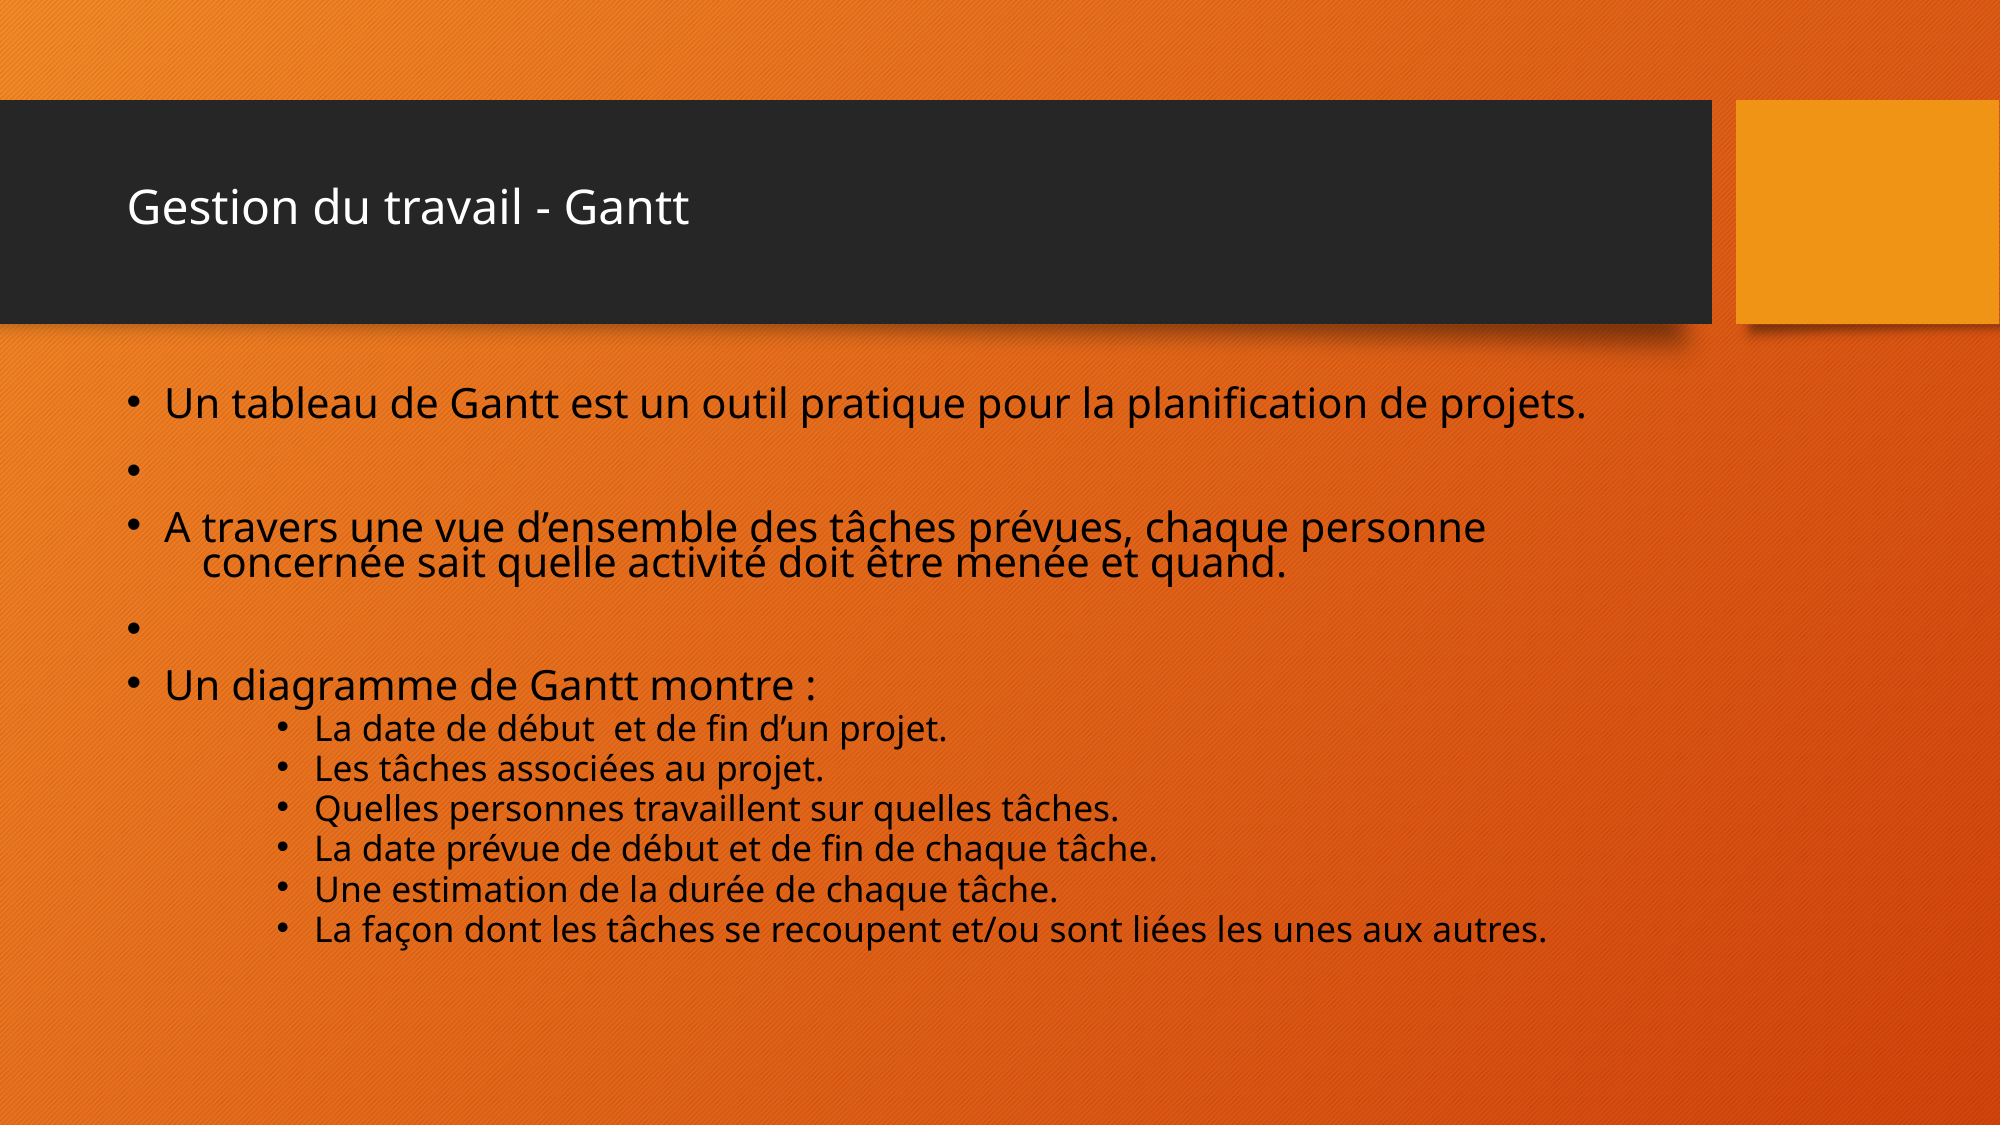

# Gestion du travail - Gantt
Un tableau de Gantt est un outil pratique pour la planification de projets.
A travers une vue d’ensemble des tâches prévues, chaque personne concernée sait quelle activité doit être menée et quand.
Un diagramme de Gantt montre :
La date de début et de fin d’un projet.
Les tâches associées au projet.
Quelles personnes travaillent sur quelles tâches.
La date prévue de début et de fin de chaque tâche.
Une estimation de la durée de chaque tâche.
La façon dont les tâches se recoupent et/ou sont liées les unes aux autres.